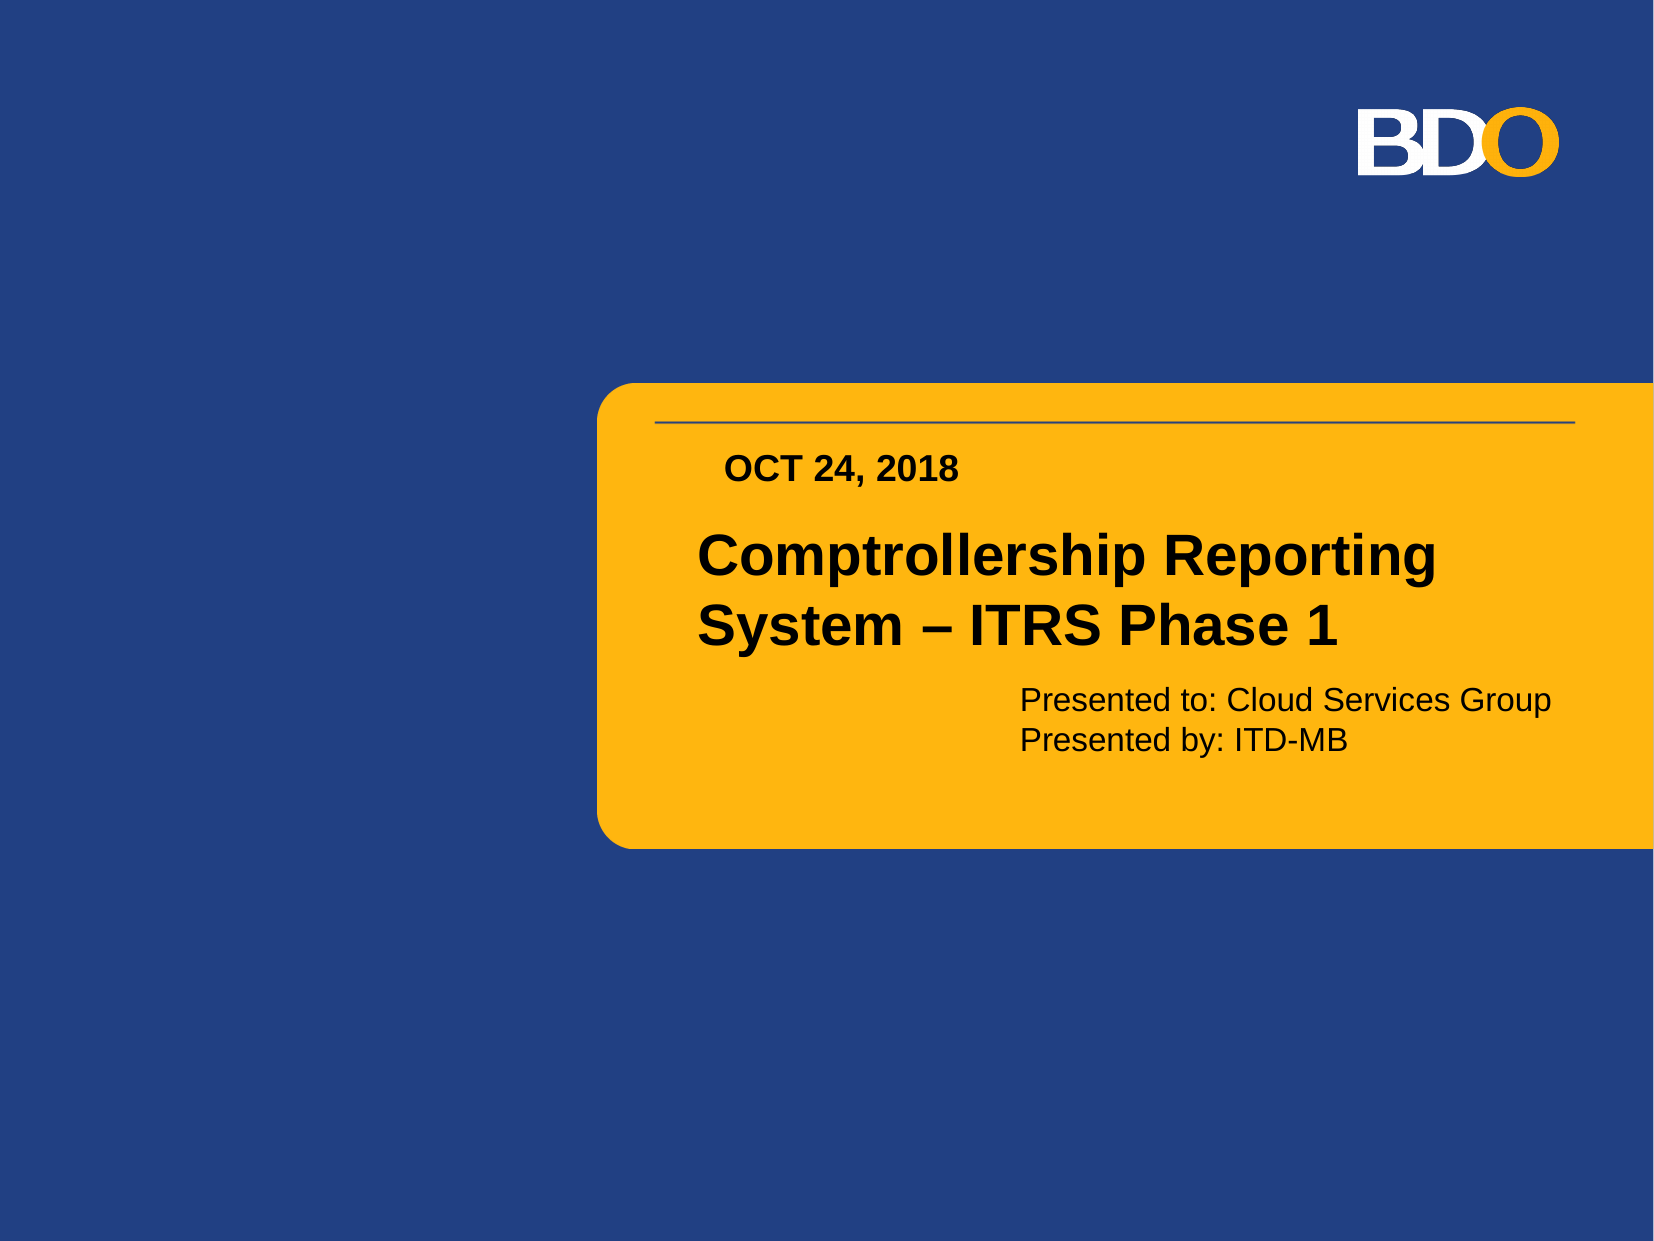

OCT 24, 2018
Comptrollership Reporting
System – ITRS Phase 1
Presented to: Cloud Services Group
Presented by: ITD-MB